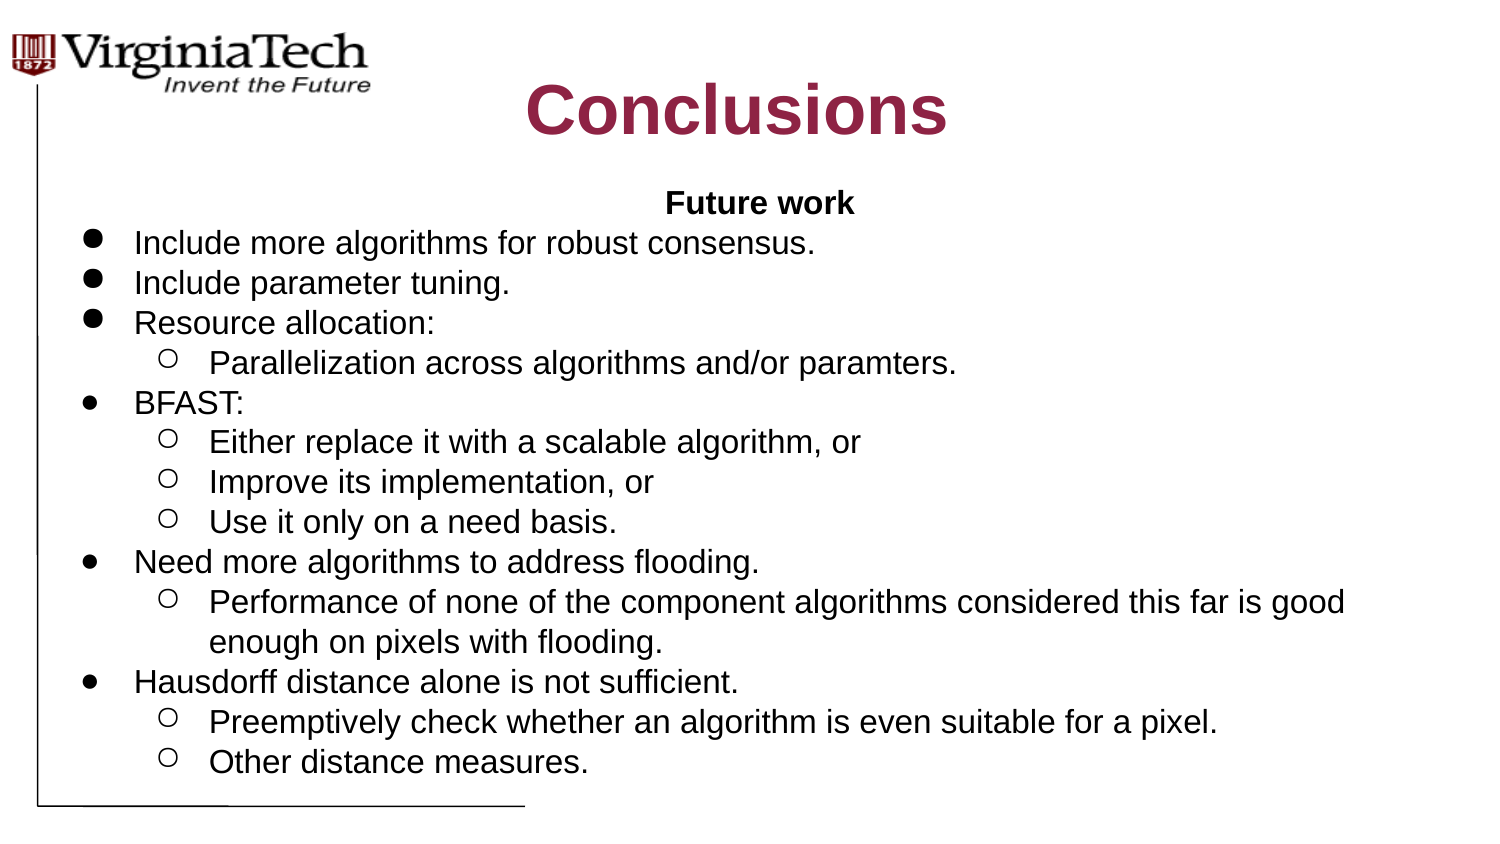

# Conclusions
Future work
Include more algorithms for robust consensus.
Include parameter tuning.
Resource allocation:
Parallelization across algorithms and/or paramters.
BFAST:
Either replace it with a scalable algorithm, or
Improve its implementation, or
Use it only on a need basis.
Need more algorithms to address flooding.
Performance of none of the component algorithms considered this far is good enough on pixels with flooding.
Hausdorff distance alone is not sufficient.
Preemptively check whether an algorithm is even suitable for a pixel.
Other distance measures.